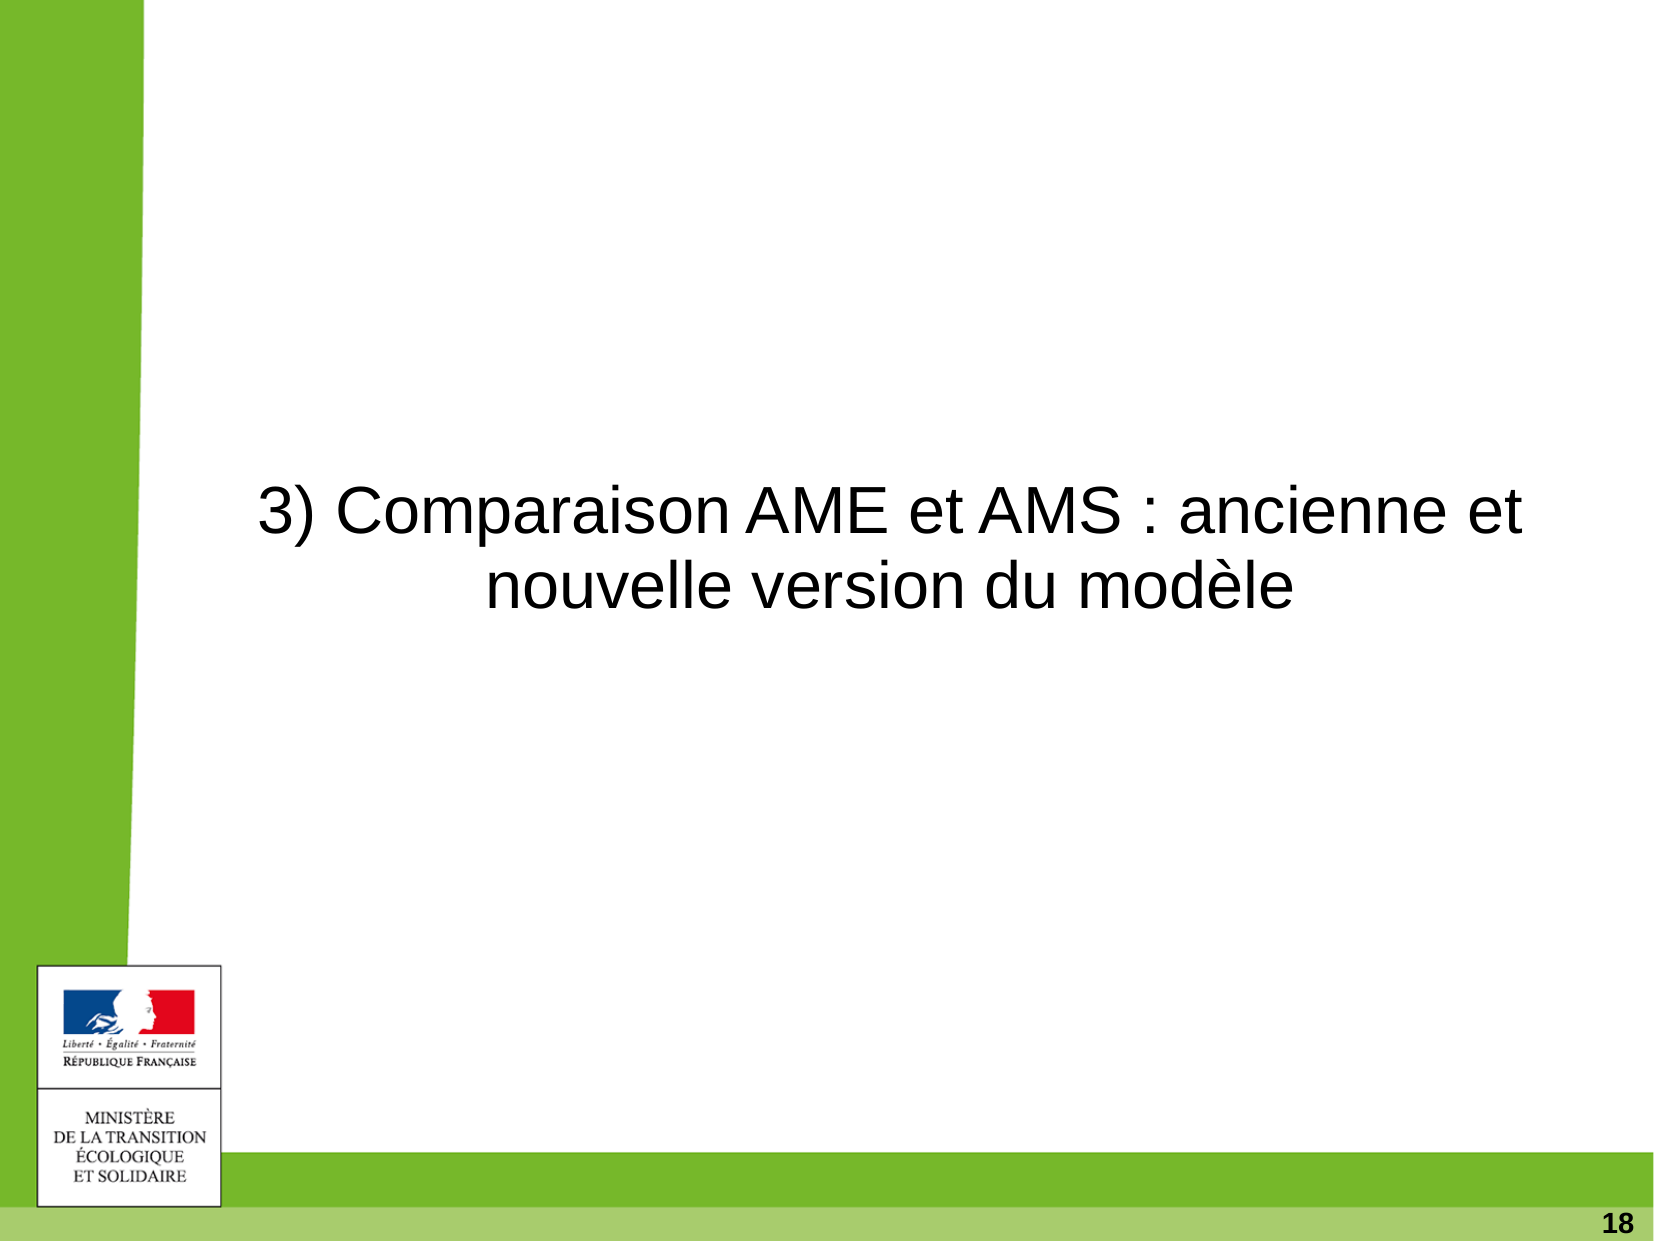

# 3) Comparaison AME et AMS : ancienne et nouvelle version du modèle